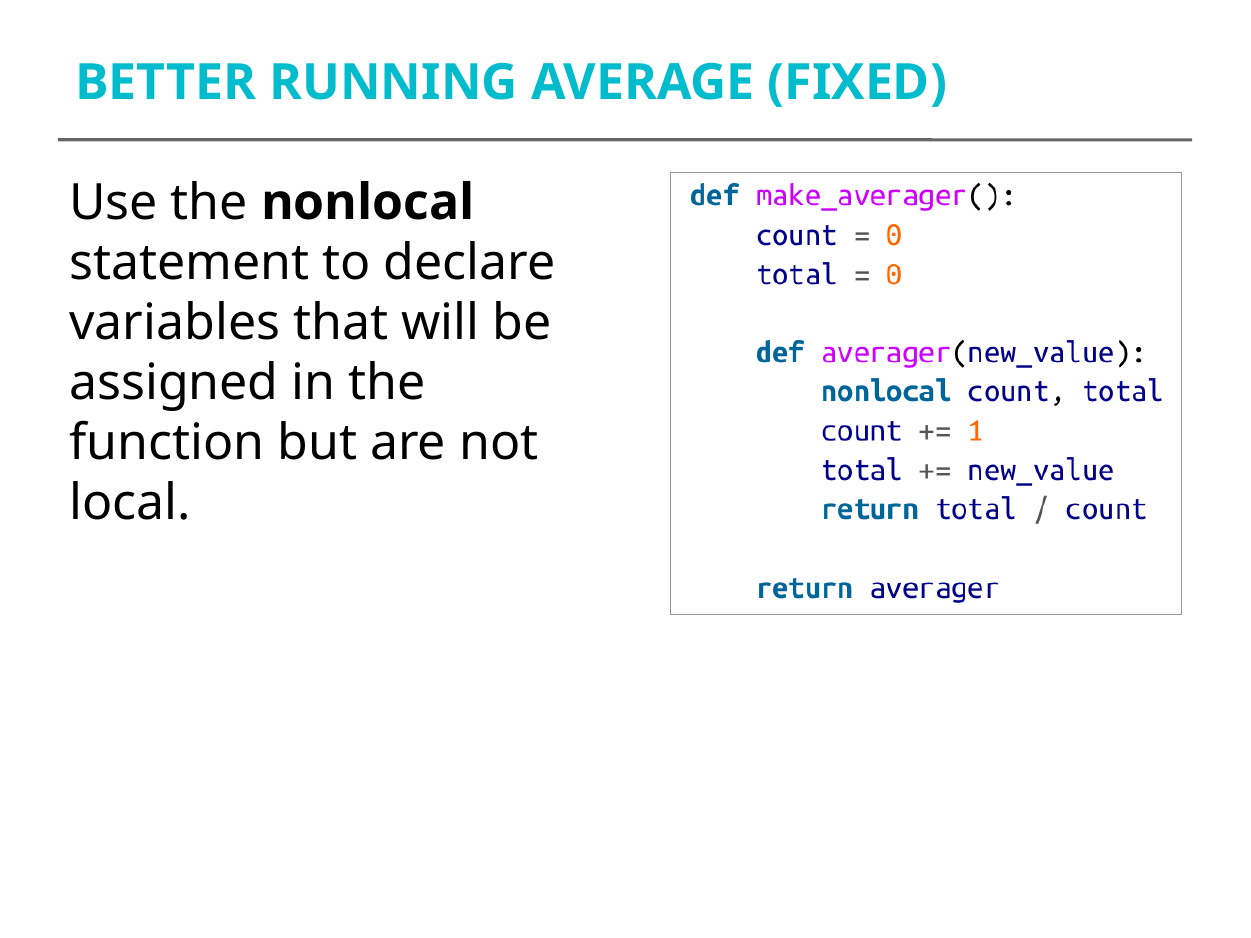

# BETTER RUNNING AVERAGE (FIXED)
Use the nonlocal statement to declare variables that will be assigned in the function but are not local.